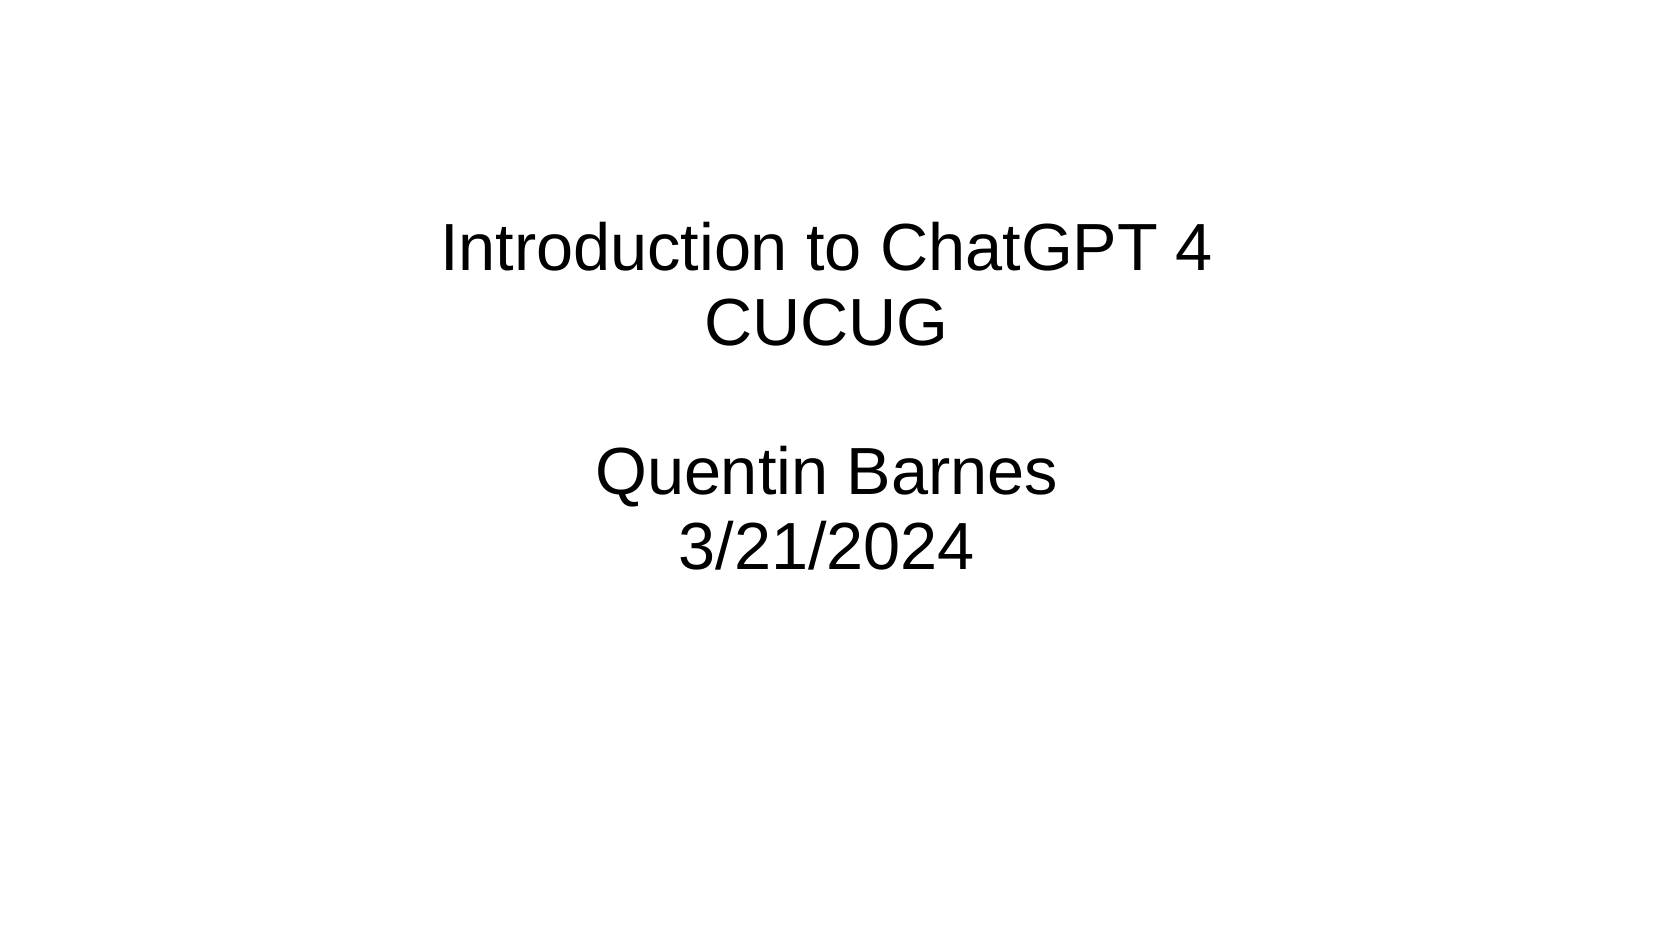

# Introduction to ChatGPT 4
CUCUG
Quentin Barnes
3/21/2024